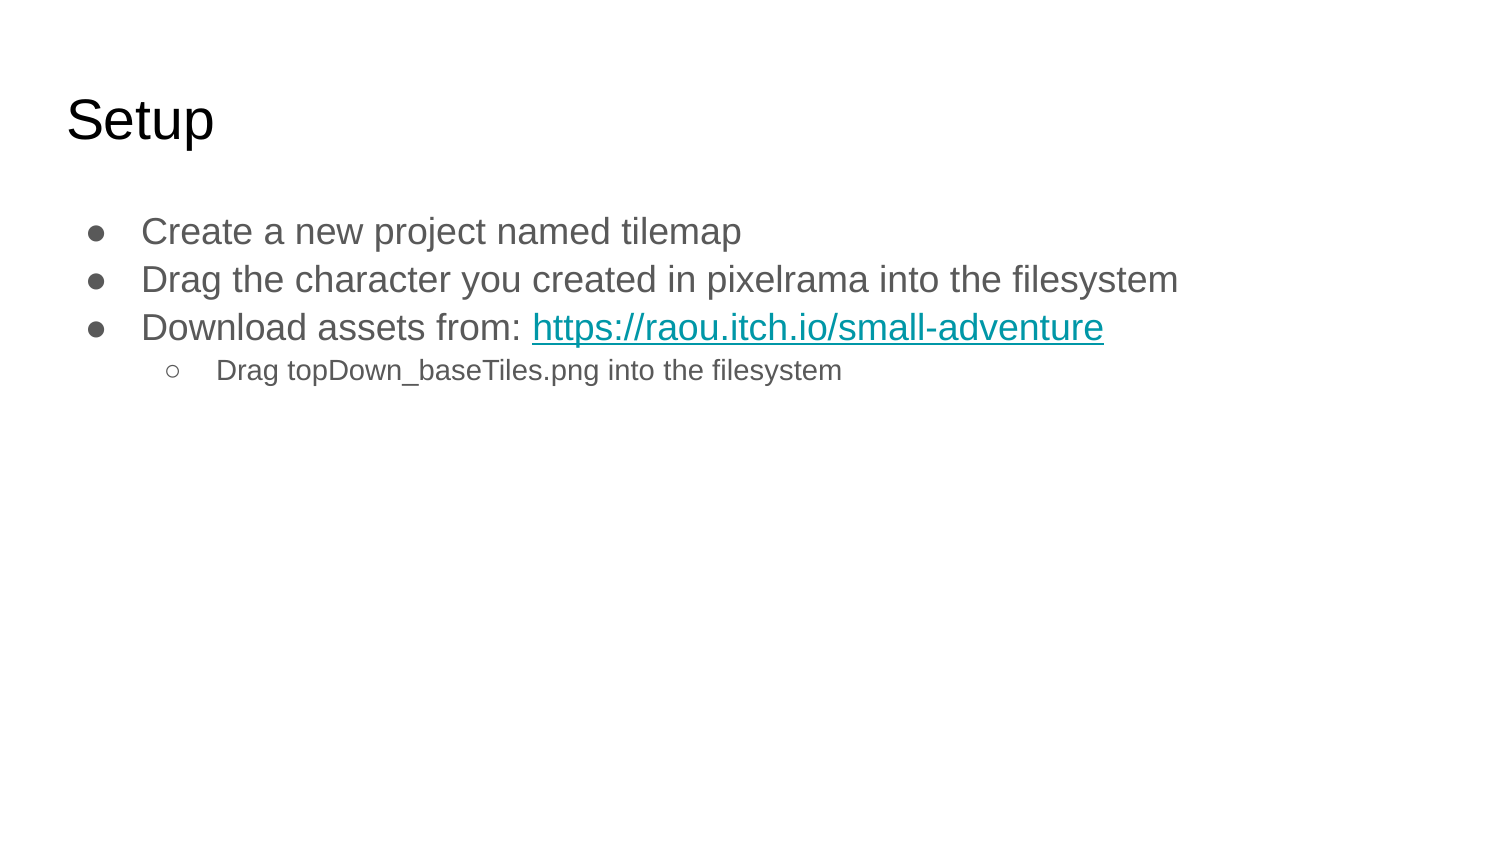

# Setup
Create a new project named tilemap
Drag the character you created in pixelrama into the filesystem
Download assets from: https://raou.itch.io/small-adventure
Drag topDown_baseTiles.png into the filesystem